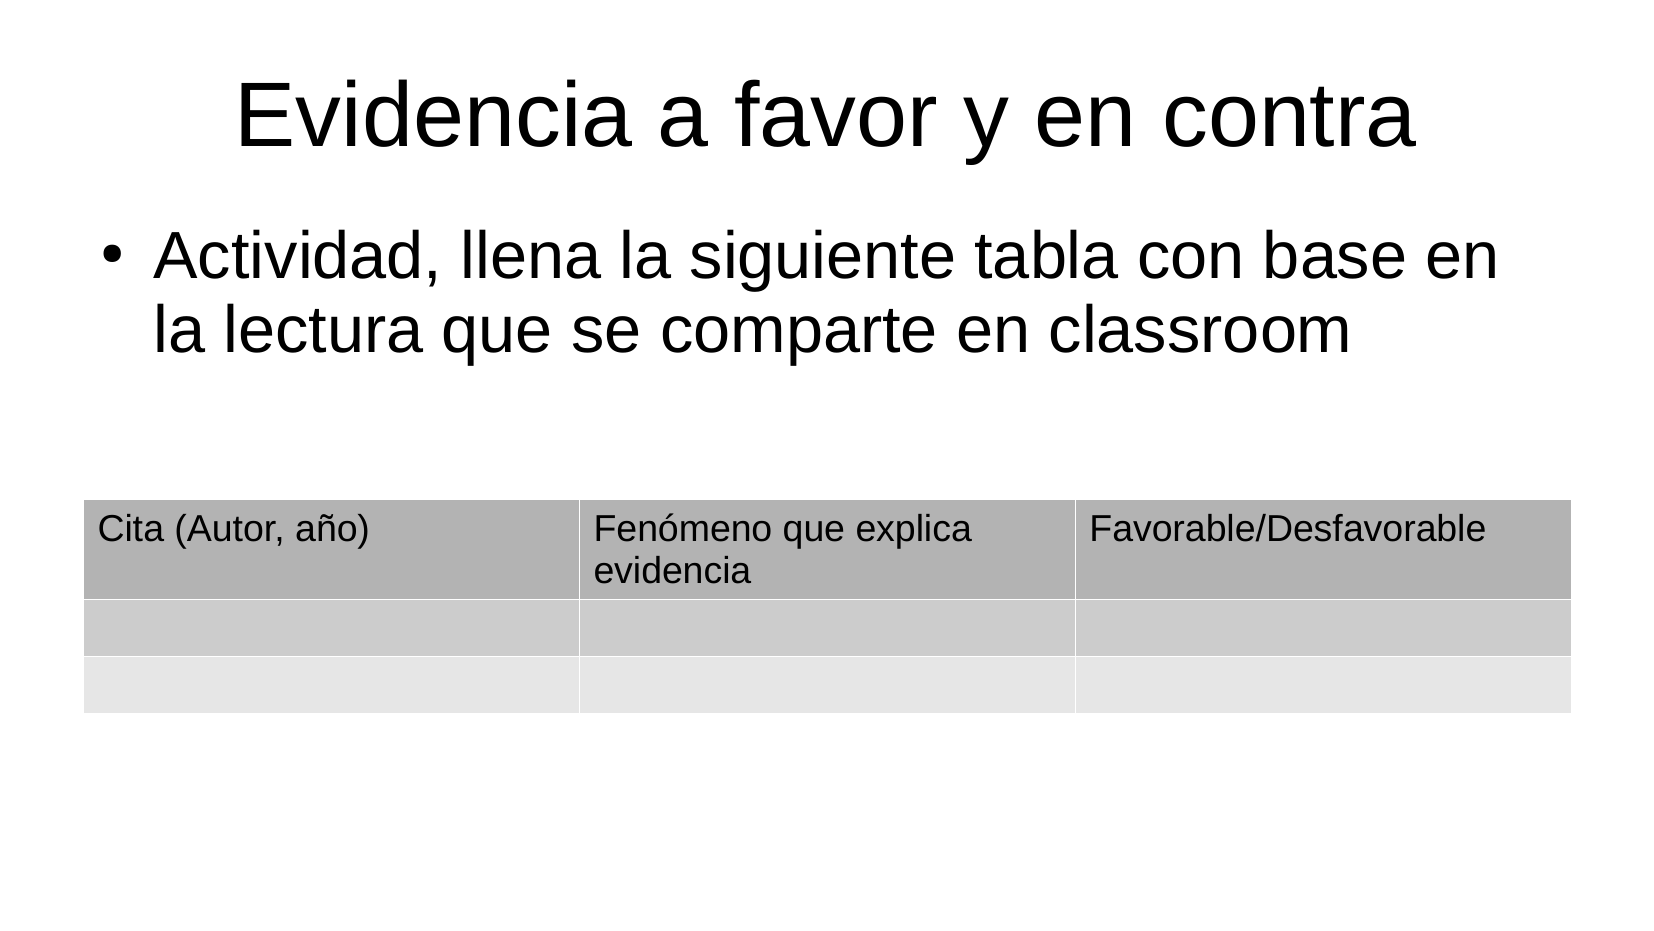

# Evidencia a favor y en contra
Actividad, llena la siguiente tabla con base en la lectura que se comparte en classroom
| Cita (Autor, año) | Fenómeno que explica evidencia | Favorable/Desfavorable |
| --- | --- | --- |
| | | |
| | | |